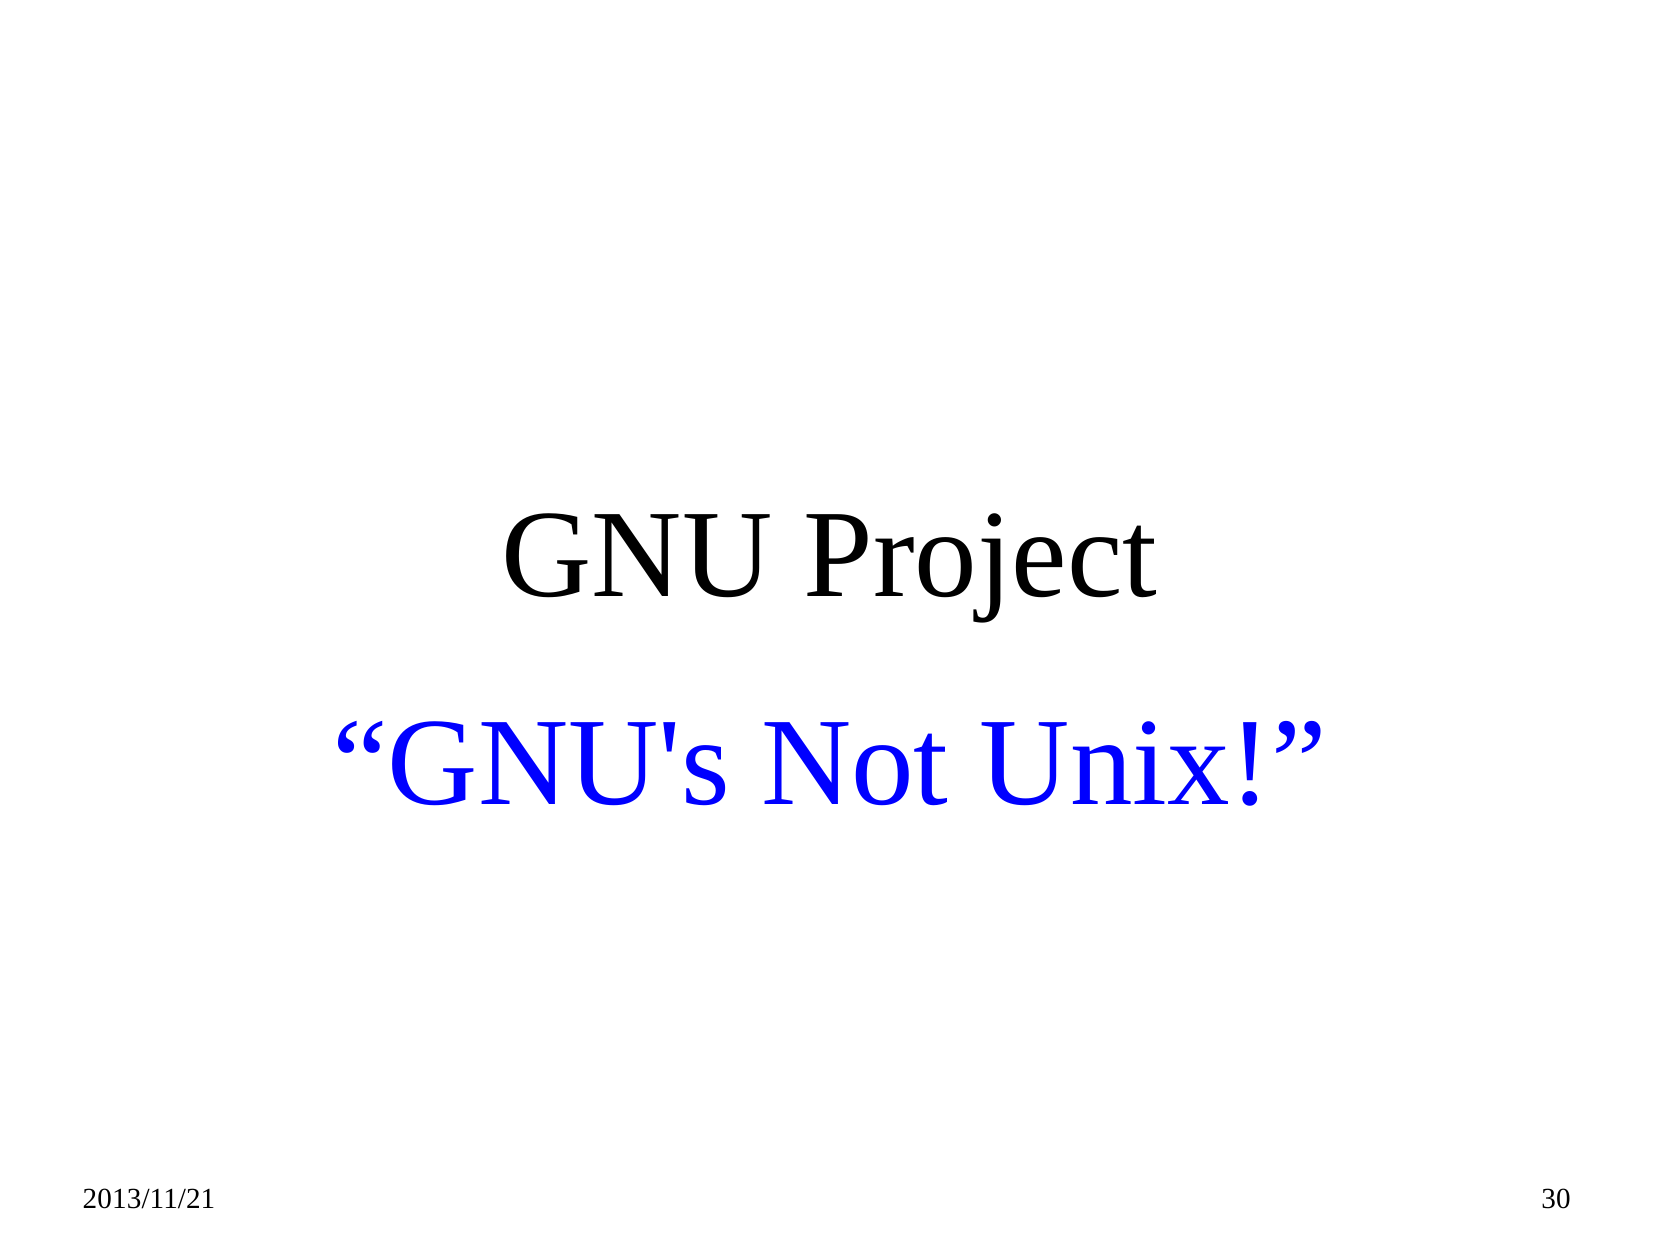

GNU Project
“GNU's Not Unix!”
2013/11/21
30